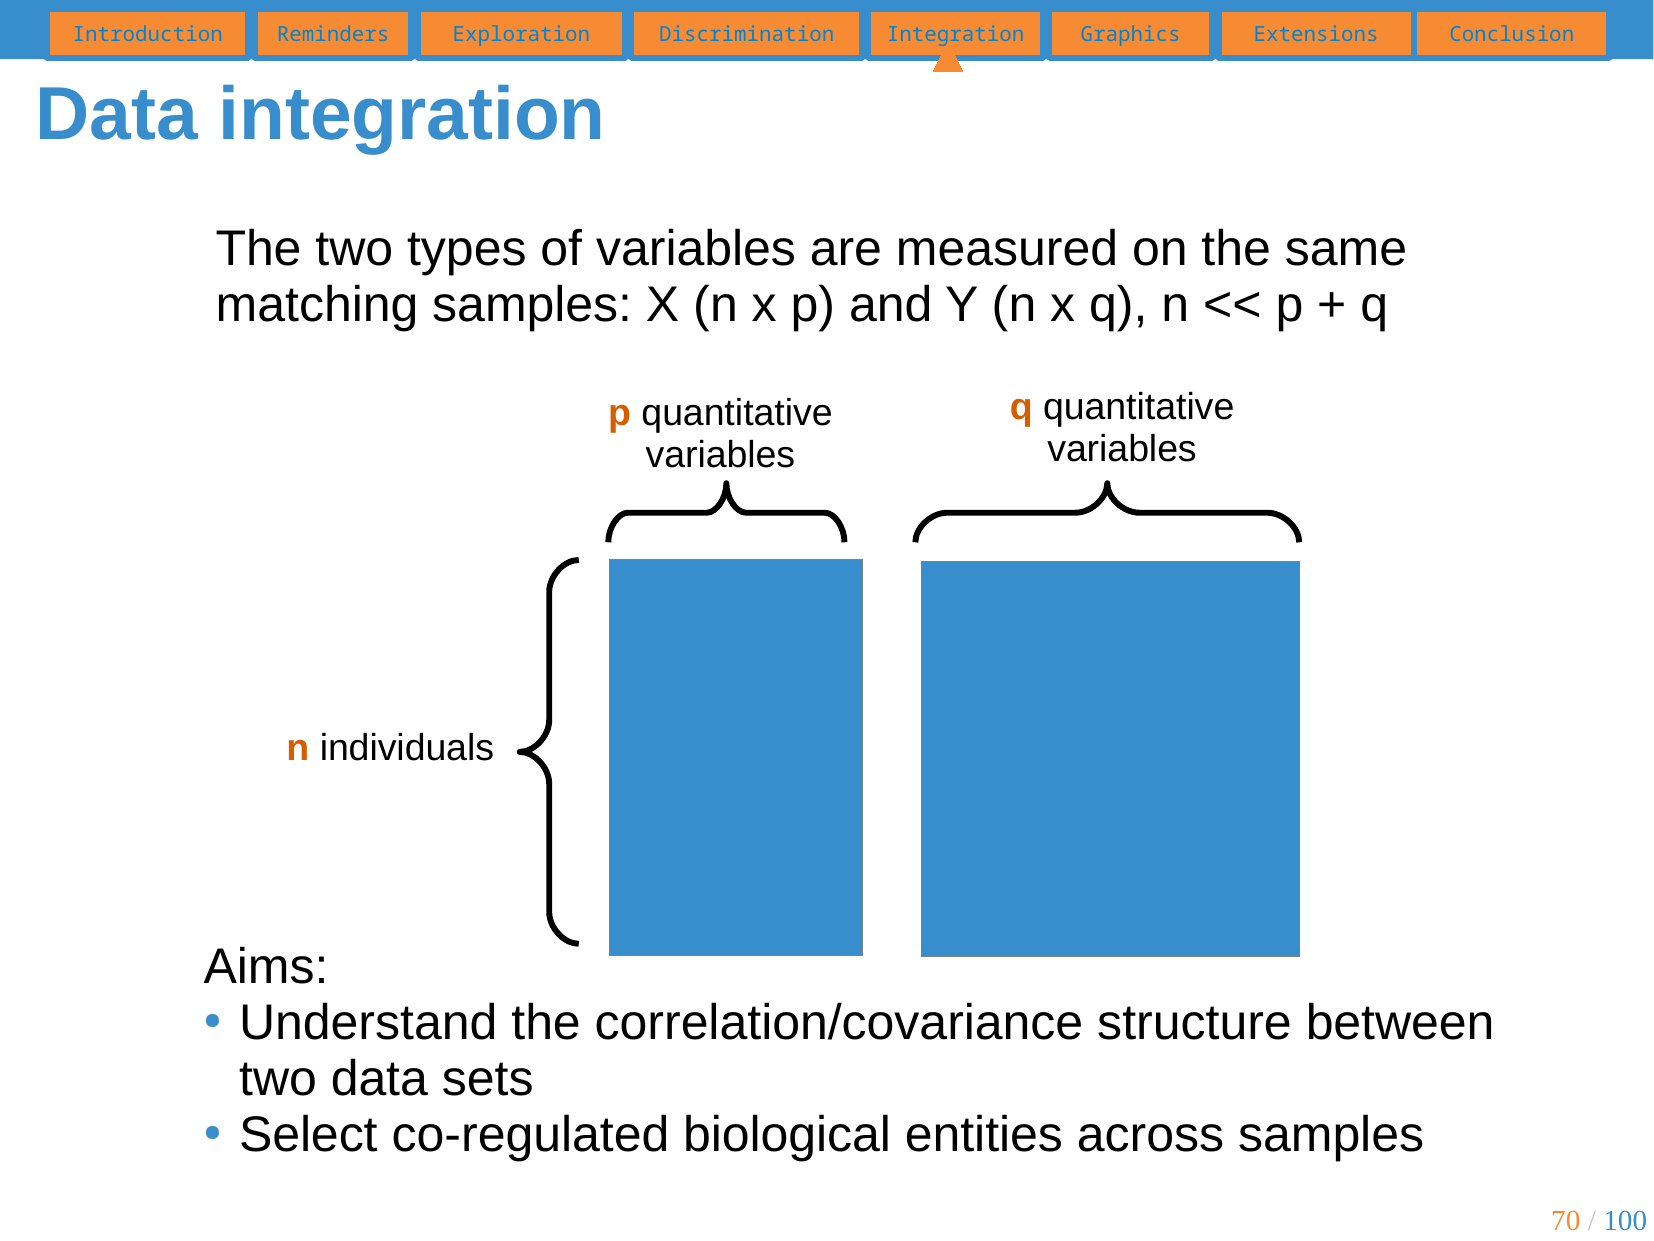

# Data integration
The two types of variables are measured on the same matching samples: X (n x p) and Y (n x q), n << p + q
q quantitative variables
p quantitative variables
n individuals
Aims:
Understand the correlation/covariance structure between two data sets
Select co-regulated biological entities across samples
70